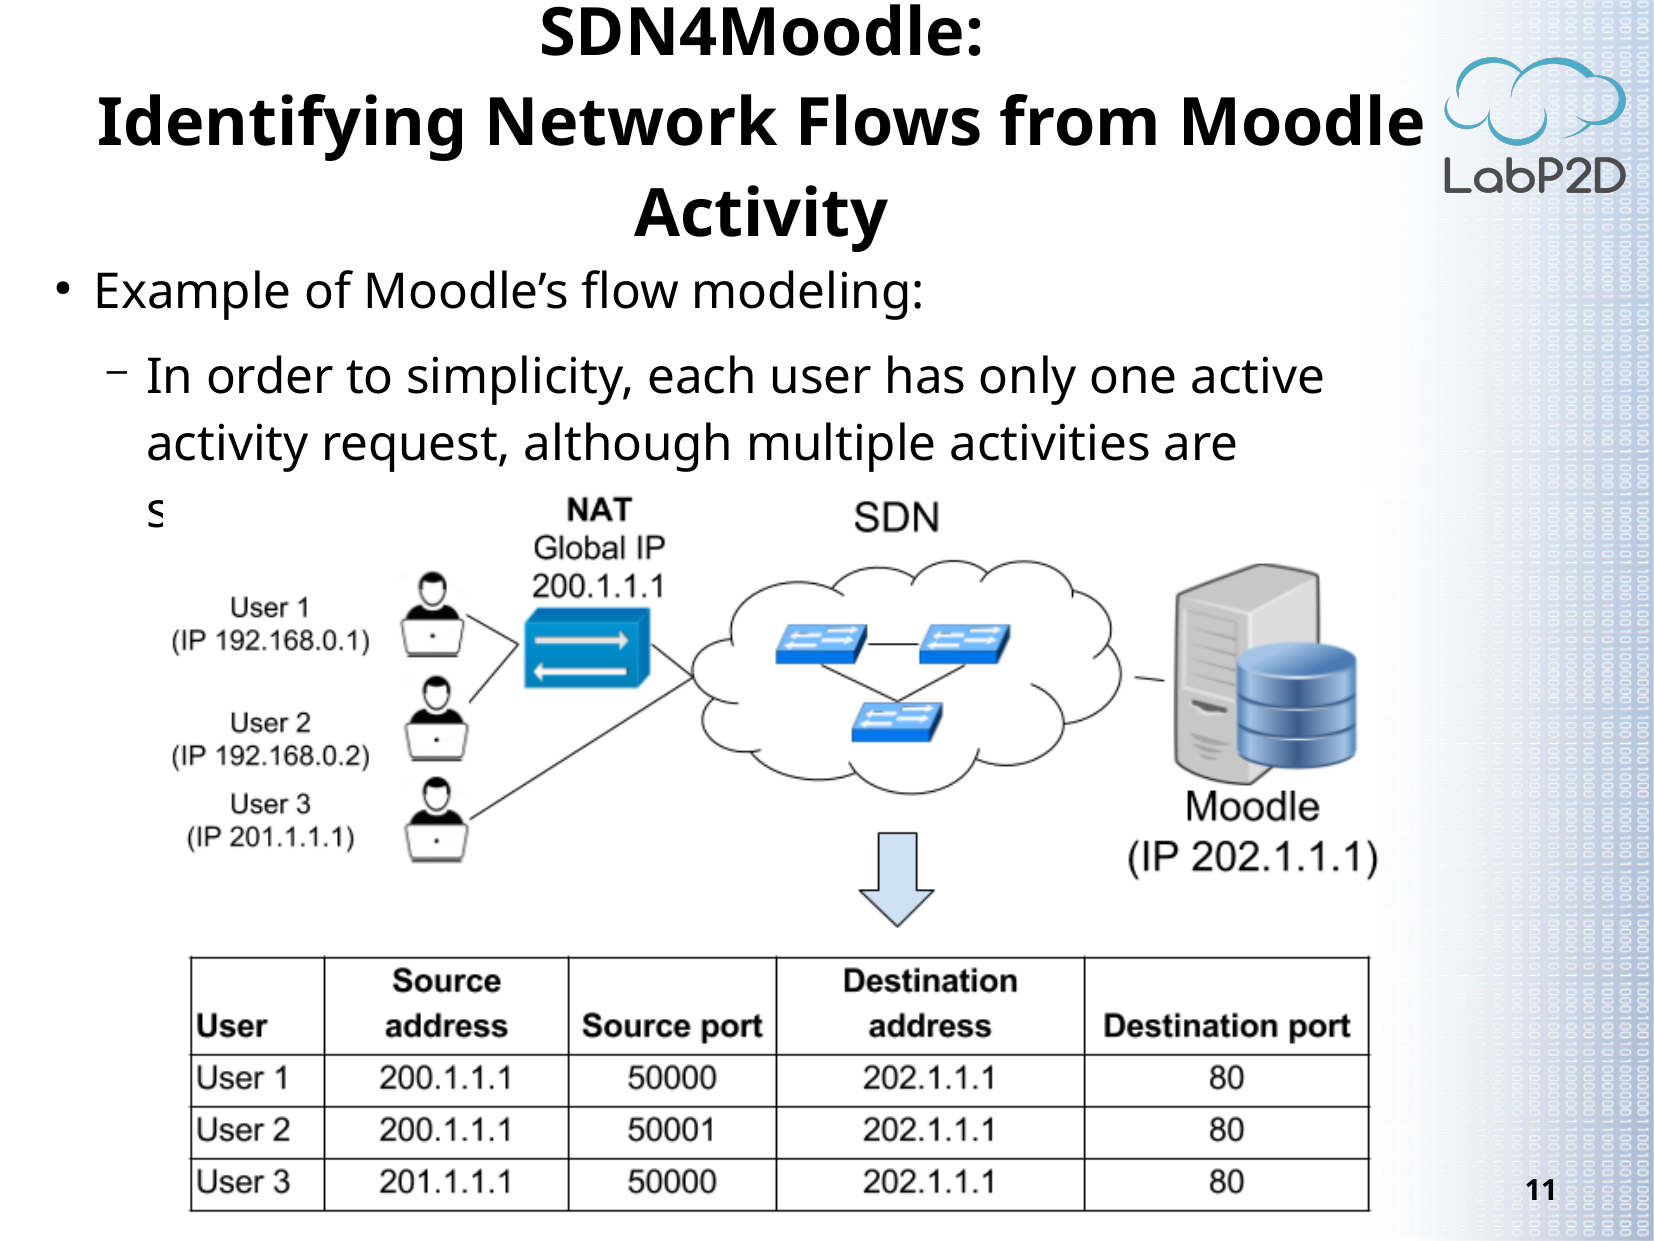

SDN4Moodle:
Identifying Network Flows from Moodle Activity
# Example of Moodle’s flow modeling:
In order to simplicity, each user has only one active activity request, although multiple activities are supported by SDN4Moodle
11